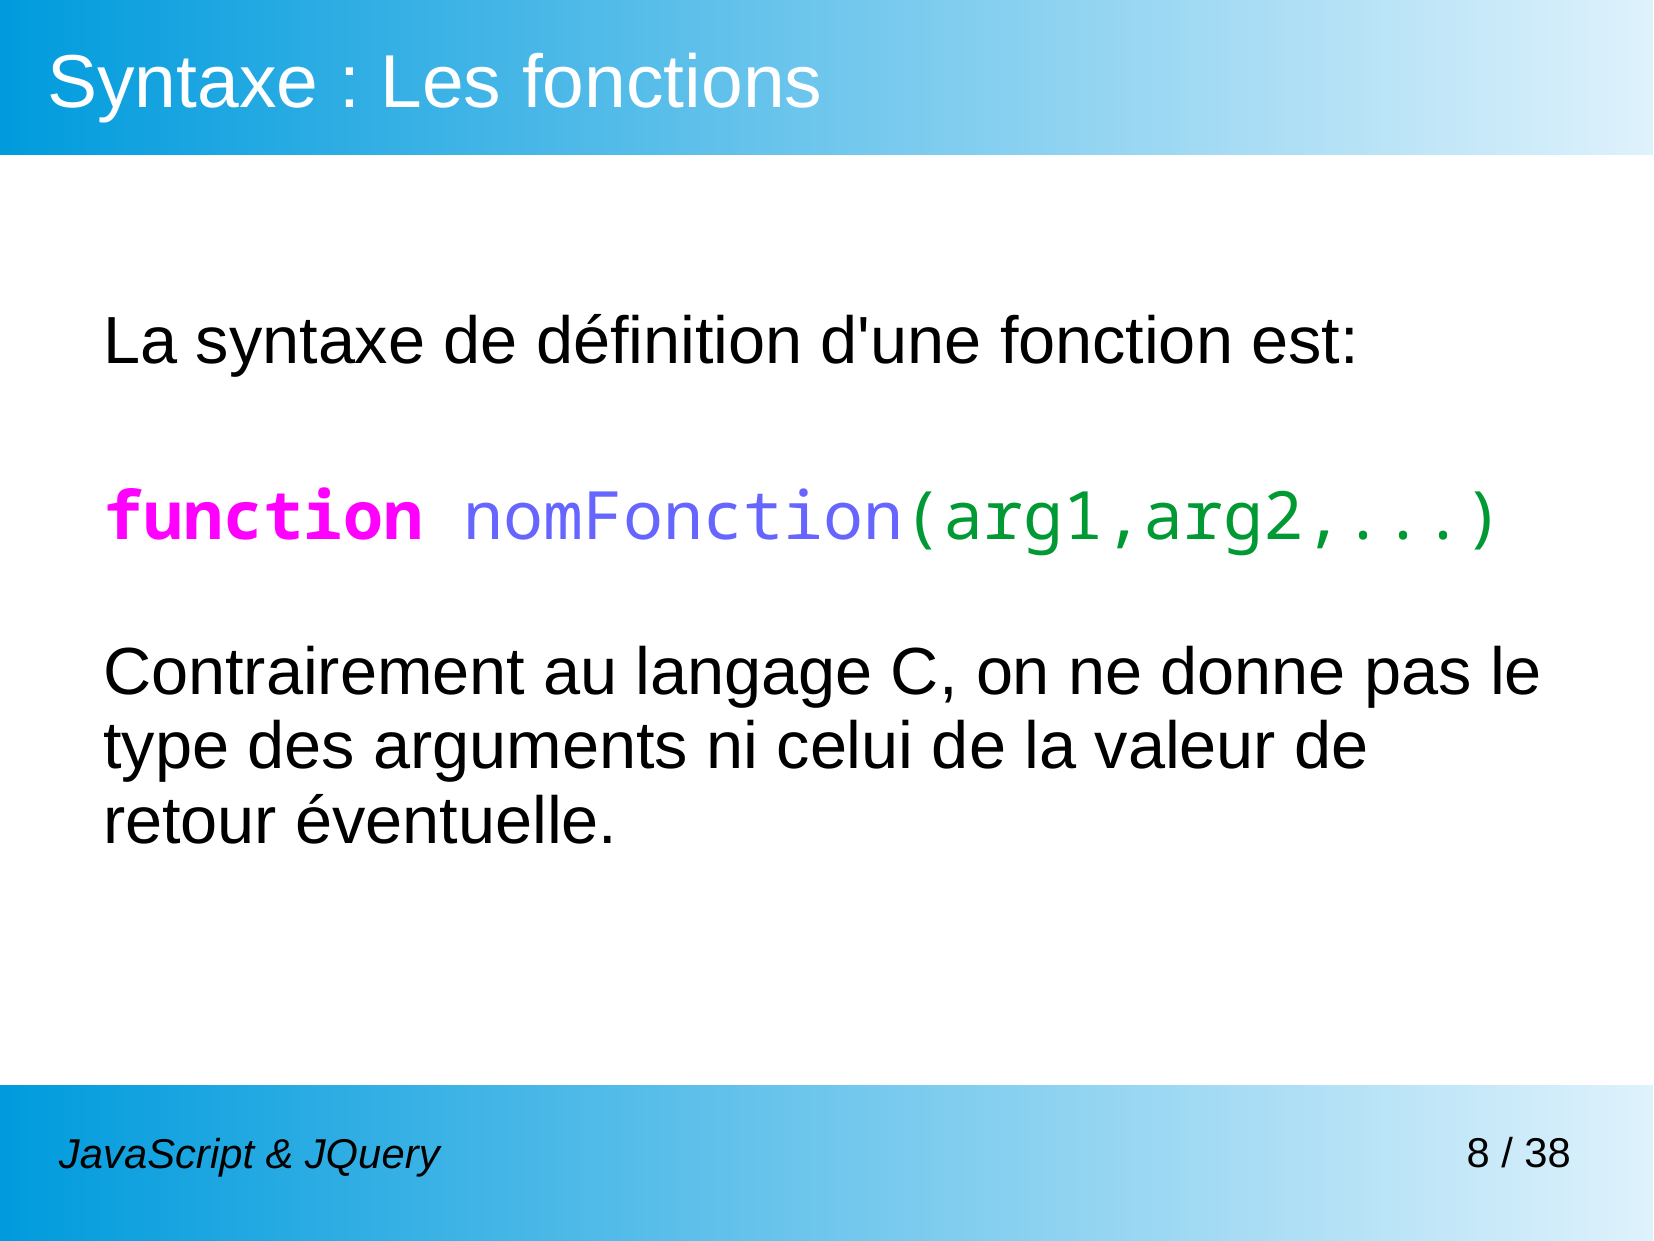

# Syntaxe : Les fonctions
La syntaxe de définition d'une fonction est:
function nomFonction(arg1,arg2,...)
Contrairement au langage C, on ne donne pas le type des arguments ni celui de la valeur de retour éventuelle.